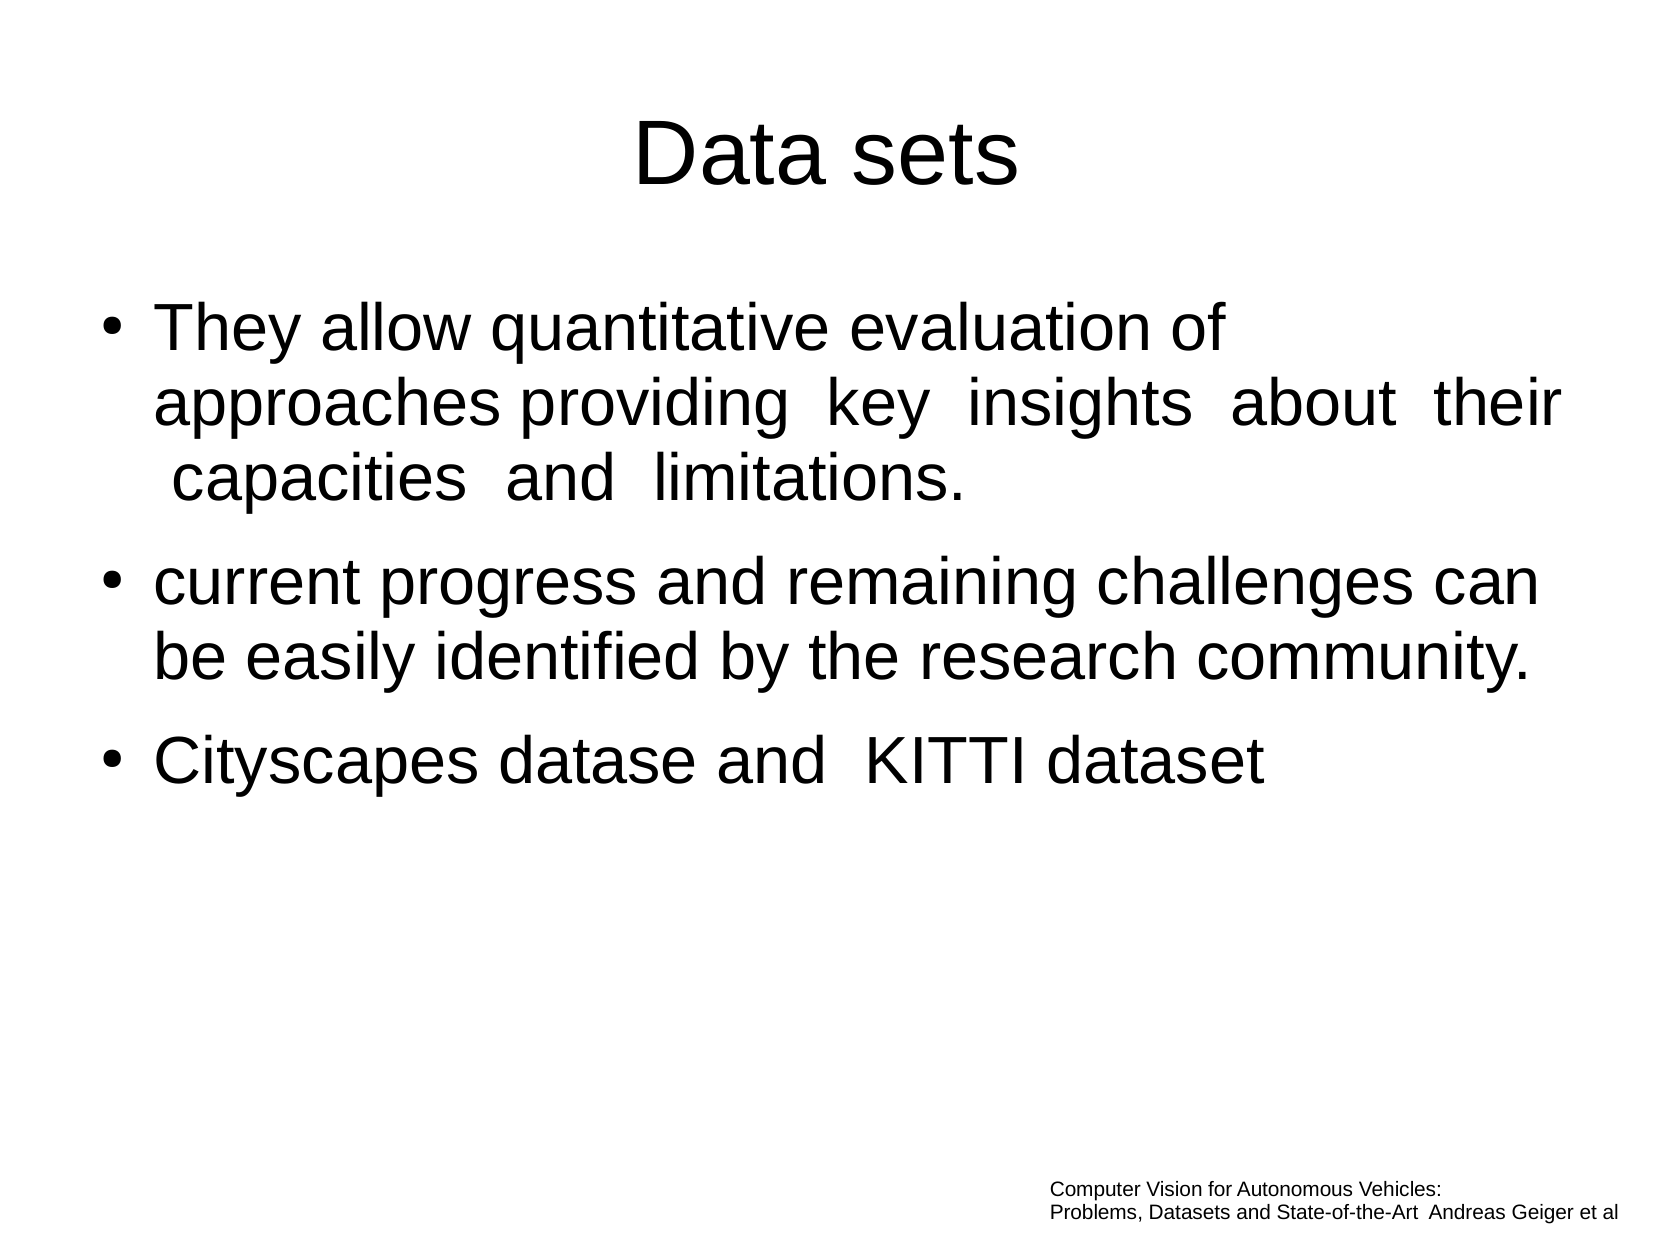

# Data sets
They allow quantitative evaluation of approaches providing key insights about their capacities and limitations.
current progress and remaining challenges can be easily identified by the research community.
Cityscapes datase and KITTI dataset
Computer Vision for Autonomous Vehicles:
Problems, Datasets and State-of-the-Art Andreas Geiger et al